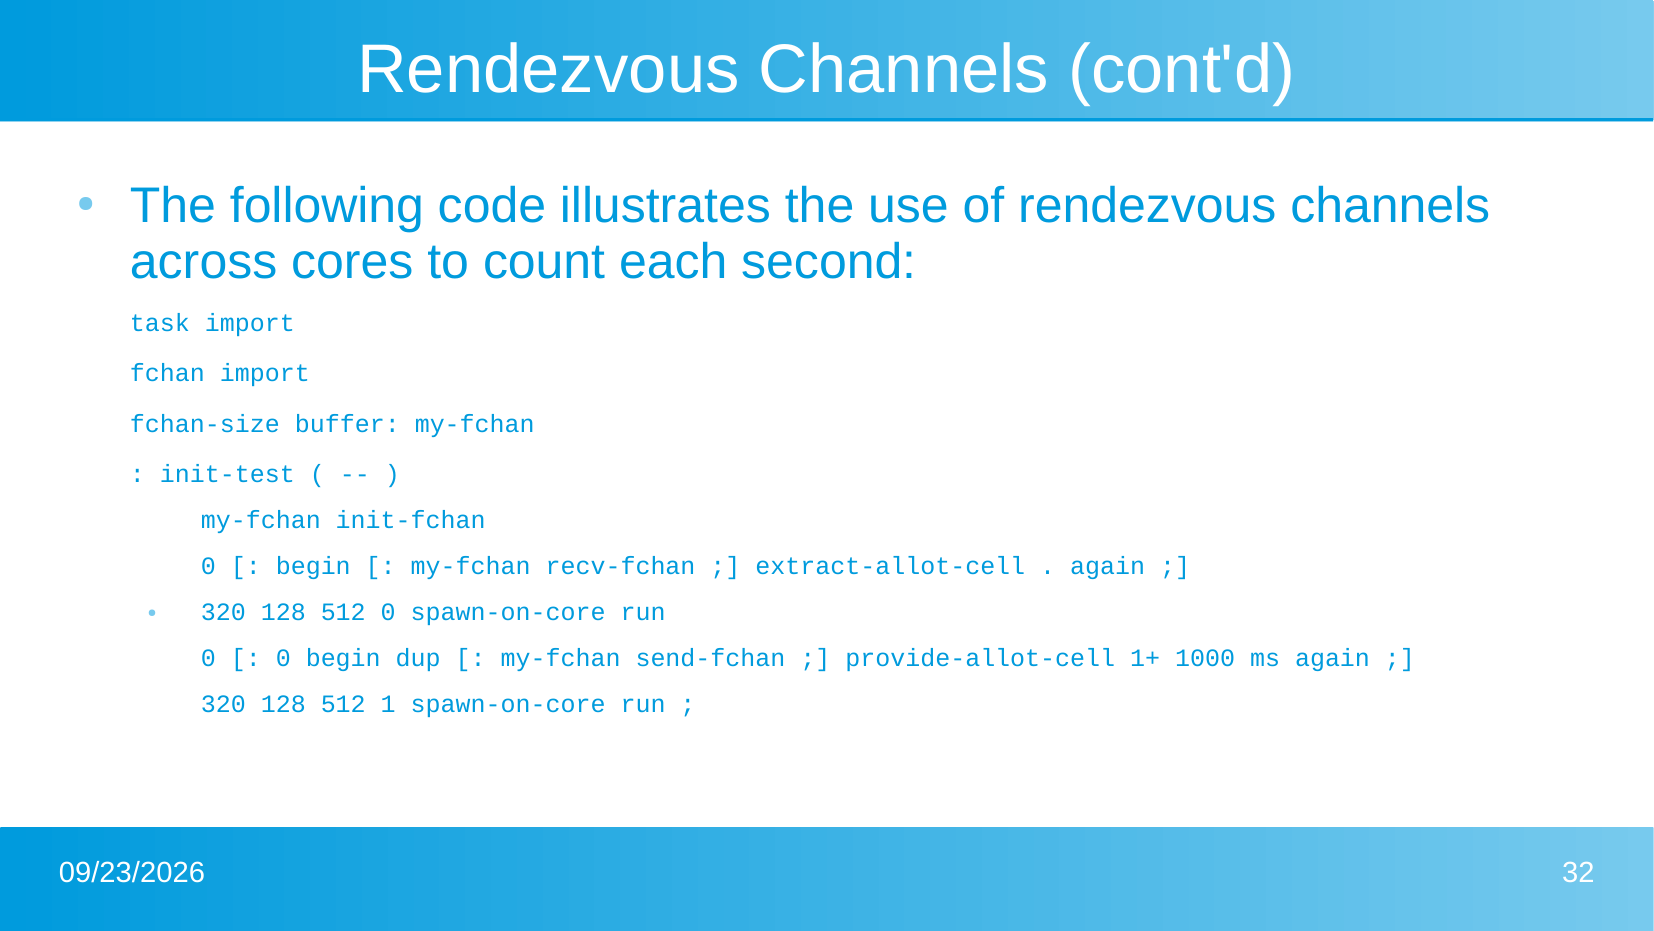

# Rendezvous Channels (cont'd)
The following code illustrates the use of rendezvous channels across cores to count each second:
task import
fchan import
fchan-size buffer: my-fchan
: init-test ( -- )
my-fchan init-fchan
0 [: begin [: my-fchan recv-fchan ;] extract-allot-cell . again ;]
320 128 512 0 spawn-on-core run
0 [: 0 begin dup [: my-fchan send-fchan ;] provide-allot-cell 1+ 1000 ms again ;]
320 128 512 1 spawn-on-core run ;
32